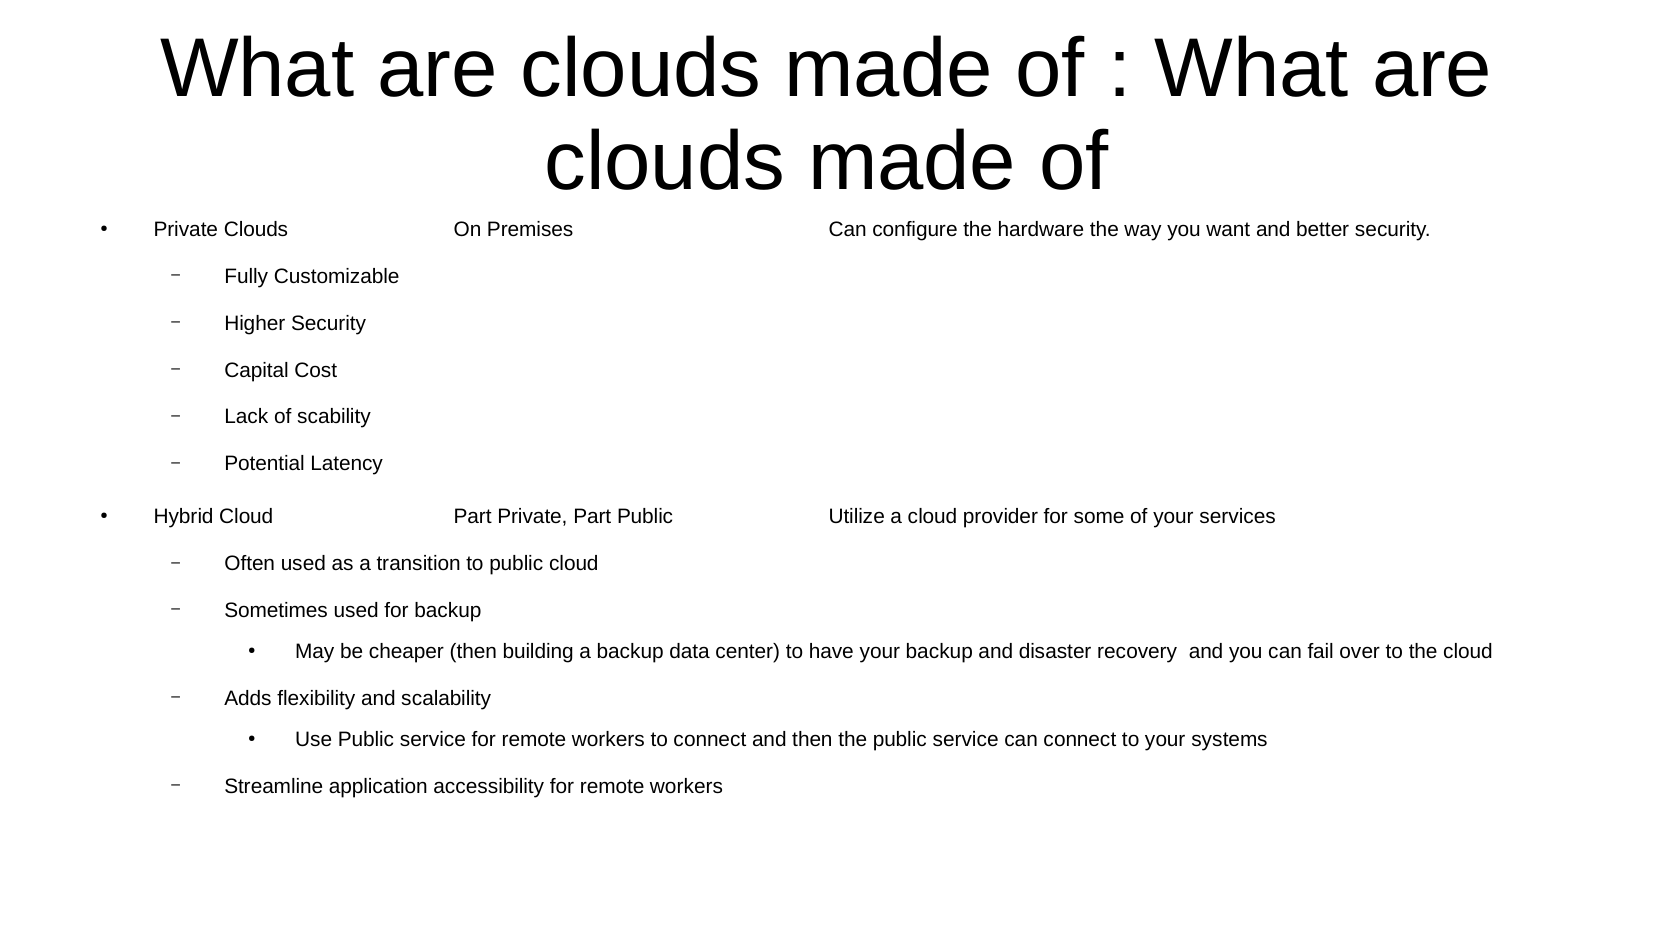

# What are clouds made of : What are clouds made of
Private Clouds			On Premises				Can configure the hardware the way you want and better security.
Fully Customizable
Higher Security
Capital Cost
Lack of scability
Potential Latency
Hybrid Cloud			Part Private, Part Public 		Utilize a cloud provider for some of your services
Often used as a transition to public cloud
Sometimes used for backup
May be cheaper (then building a backup data center) to have your backup and disaster recovery and you can fail over to the cloud
Adds flexibility and scalability
Use Public service for remote workers to connect and then the public service can connect to your systems
Streamline application accessibility for remote workers